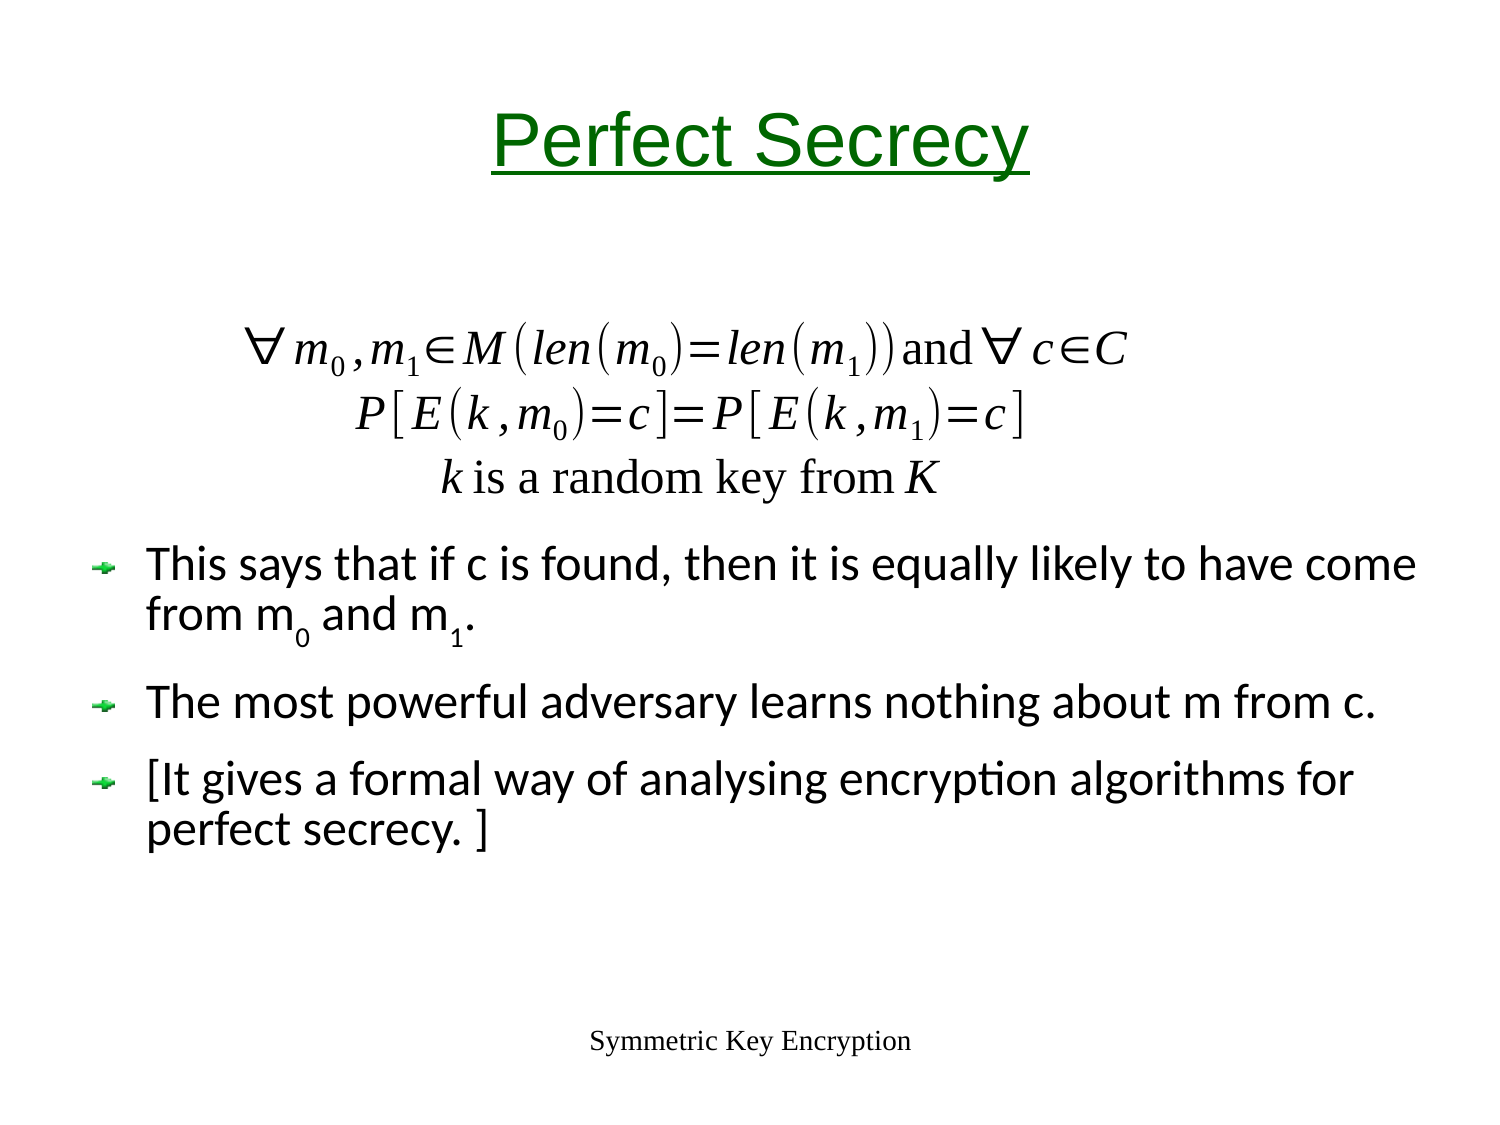

# Perfect Secrecy
This says that if c is found, then it is equally likely to have come from m0 and m1.
The most powerful adversary learns nothing about m from c.
[It gives a formal way of analysing encryption algorithms for perfect secrecy. ]
Symmetric Key Encryption